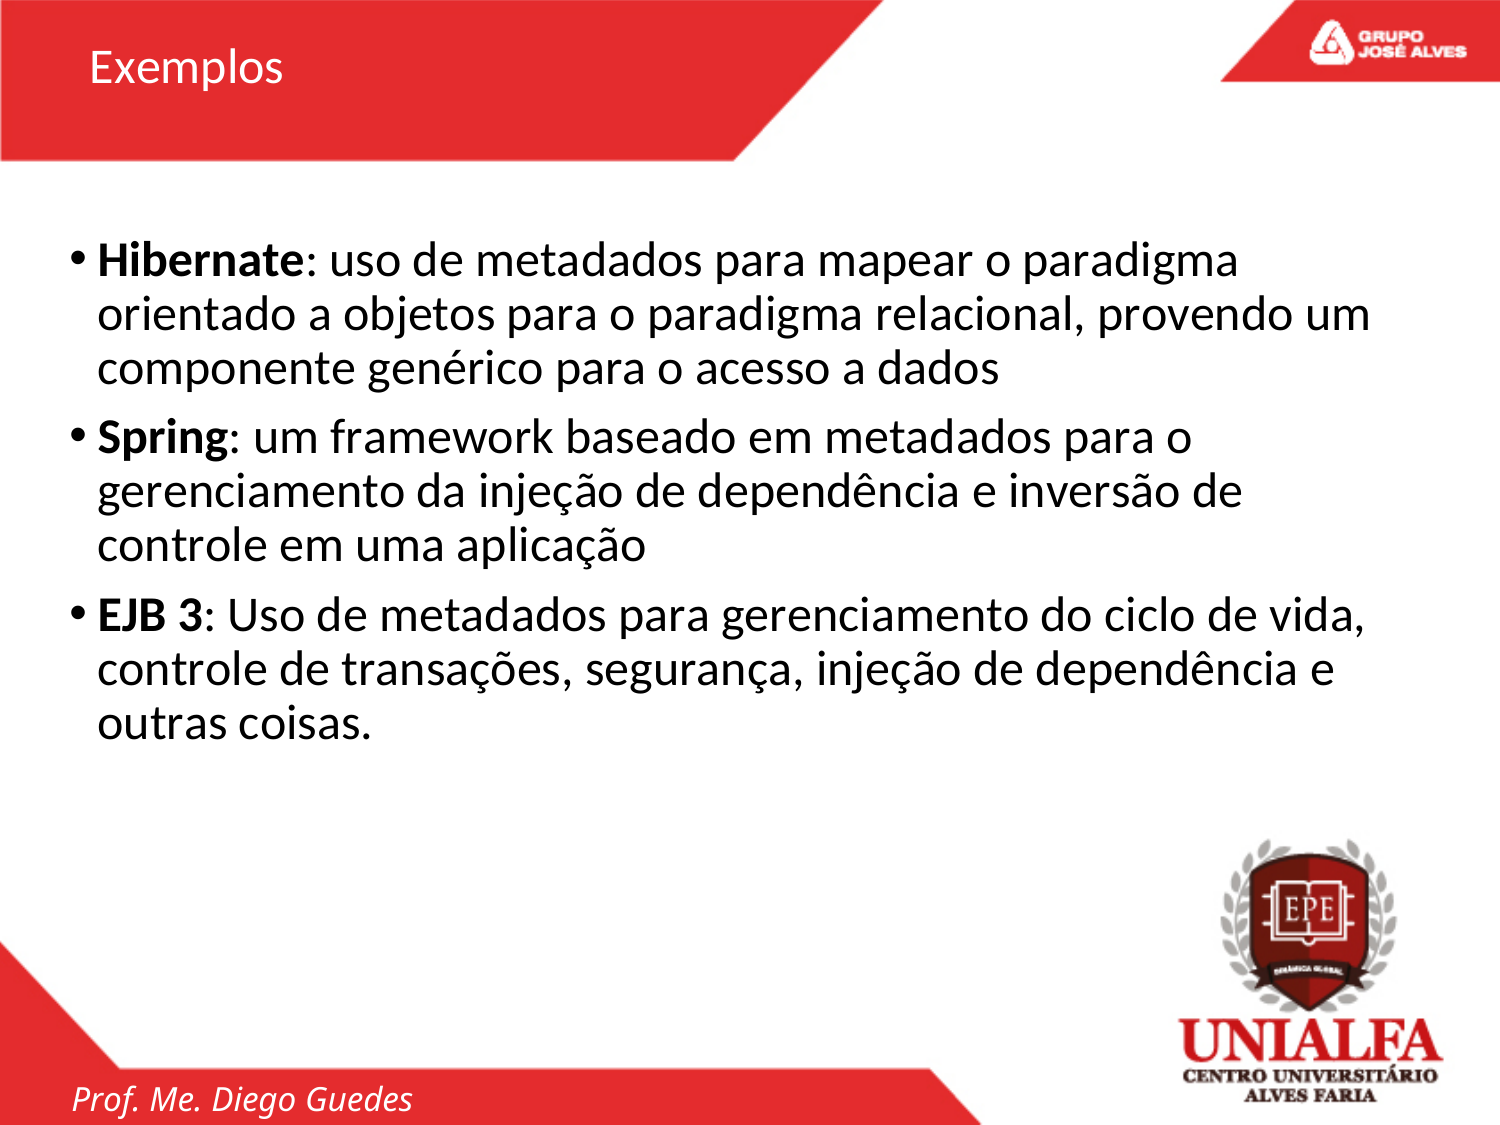

Exemplos
# Hibernate: uso de metadados para mapear o paradigma orientado a objetos para o paradigma relacional, provendo um componente genérico para o acesso a dados
Spring: um framework baseado em metadados para o gerenciamento da injeção de dependência e inversão de controle em uma aplicação
EJB 3: Uso de metadados para gerenciamento do ciclo de vida, controle de transações, segurança, injeção de dependência e outras coisas.
Prof. Me. Diego Guedes